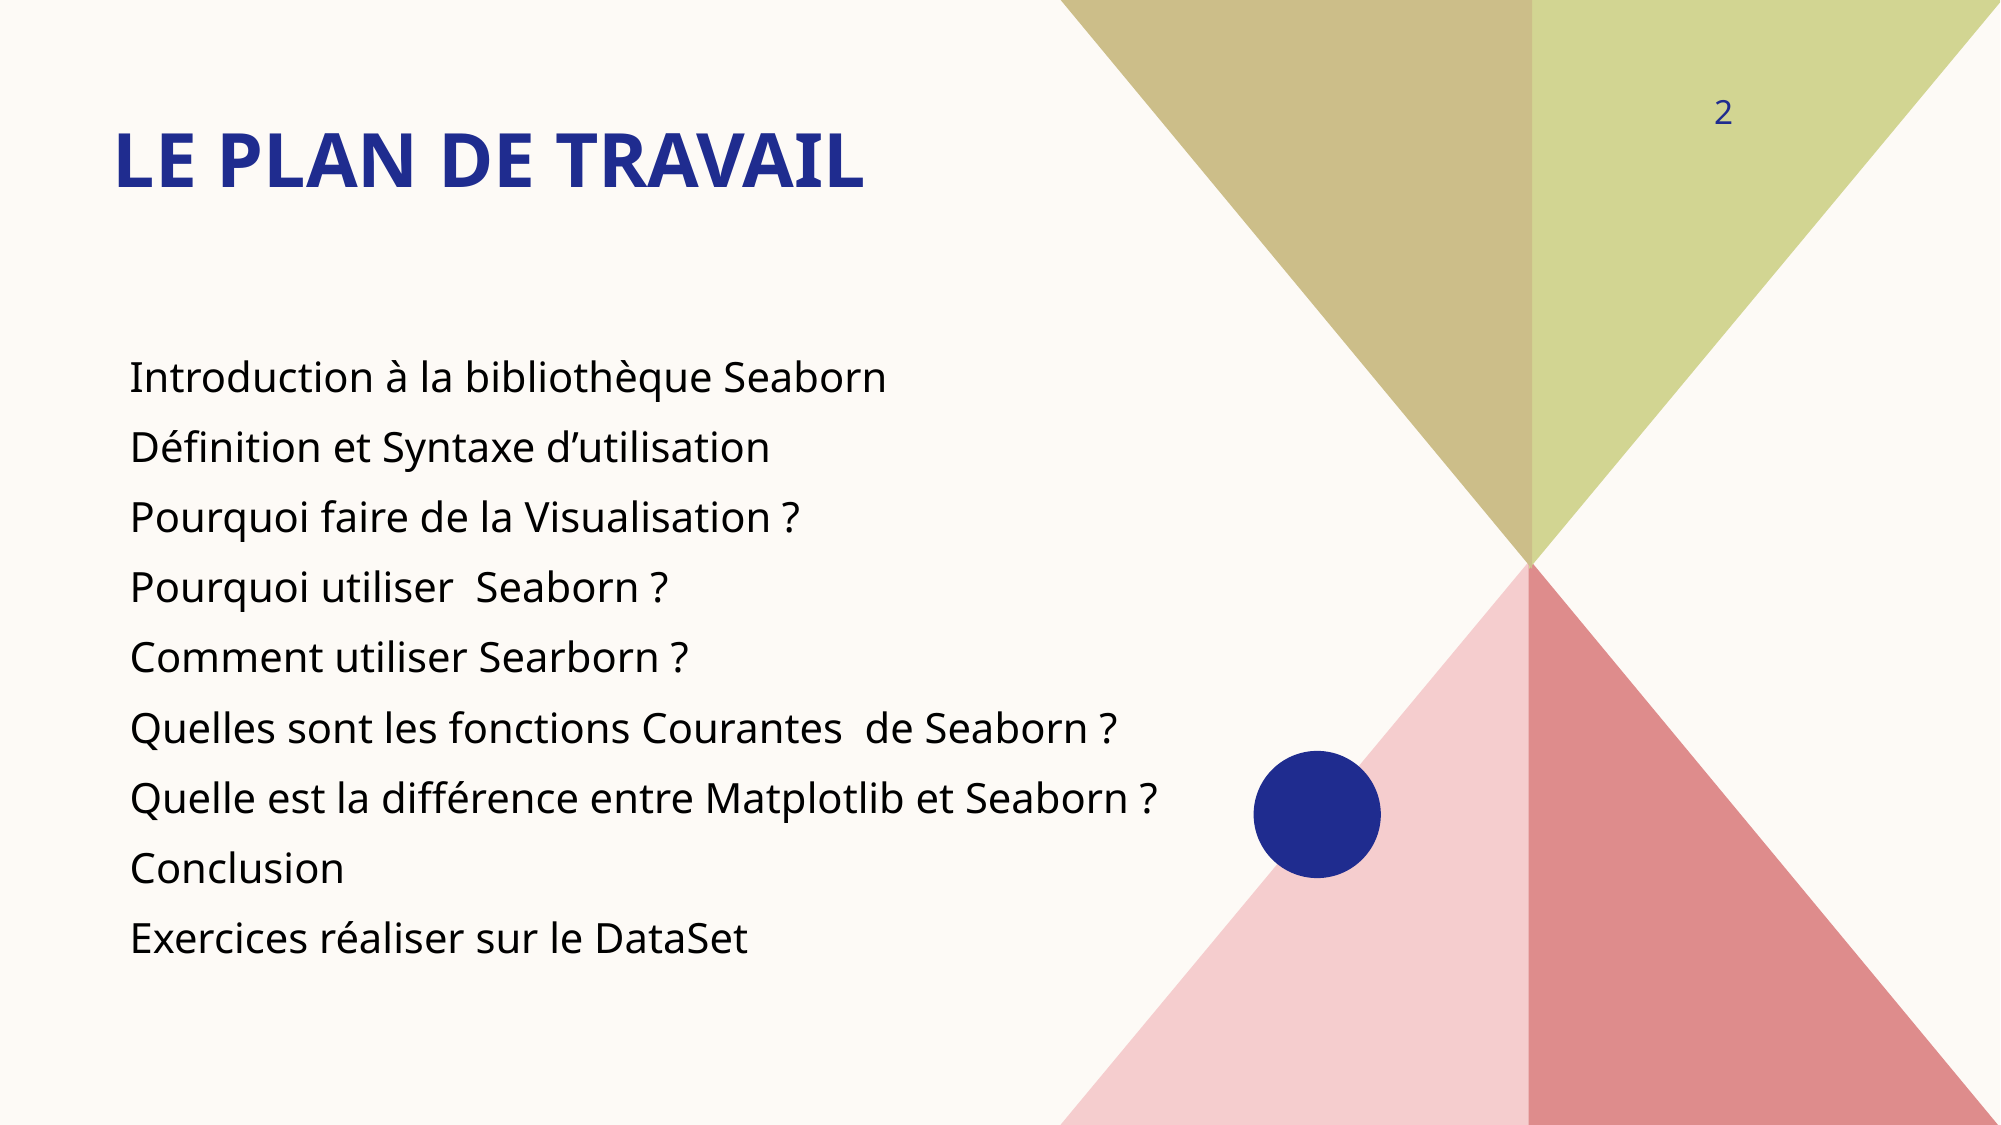

# LE PLAN DE TRAVAIL
Introduction à la bibliothèque Seaborn
Définition et Syntaxe d’utilisation
Pourquoi faire de la Visualisation ?
Pourquoi utiliser Seaborn ?
Comment utiliser Searborn ?
Quelles sont les fonctions Courantes de Seaborn ?
Quelle est la différence entre Matplotlib et Seaborn ?
Conclusion
Exercices réaliser sur le DataSet